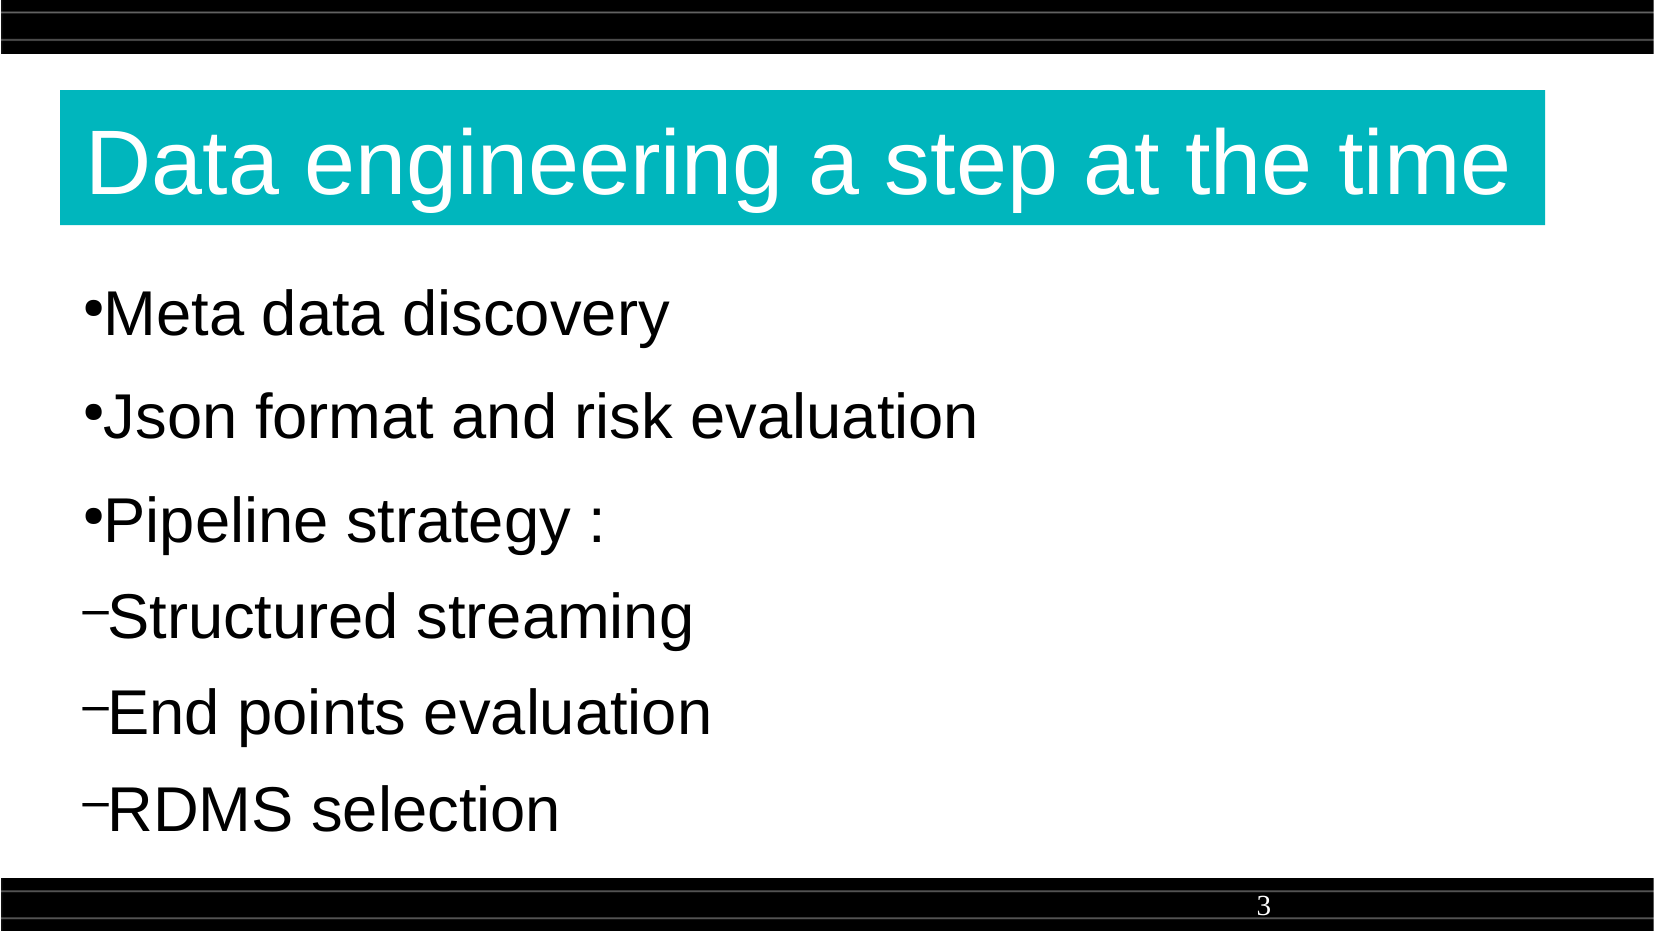

Data engineering a step at the time
# Meta data discovery
Json format and risk evaluation
Pipeline strategy :
Structured streaming
End points evaluation
RDMS selection